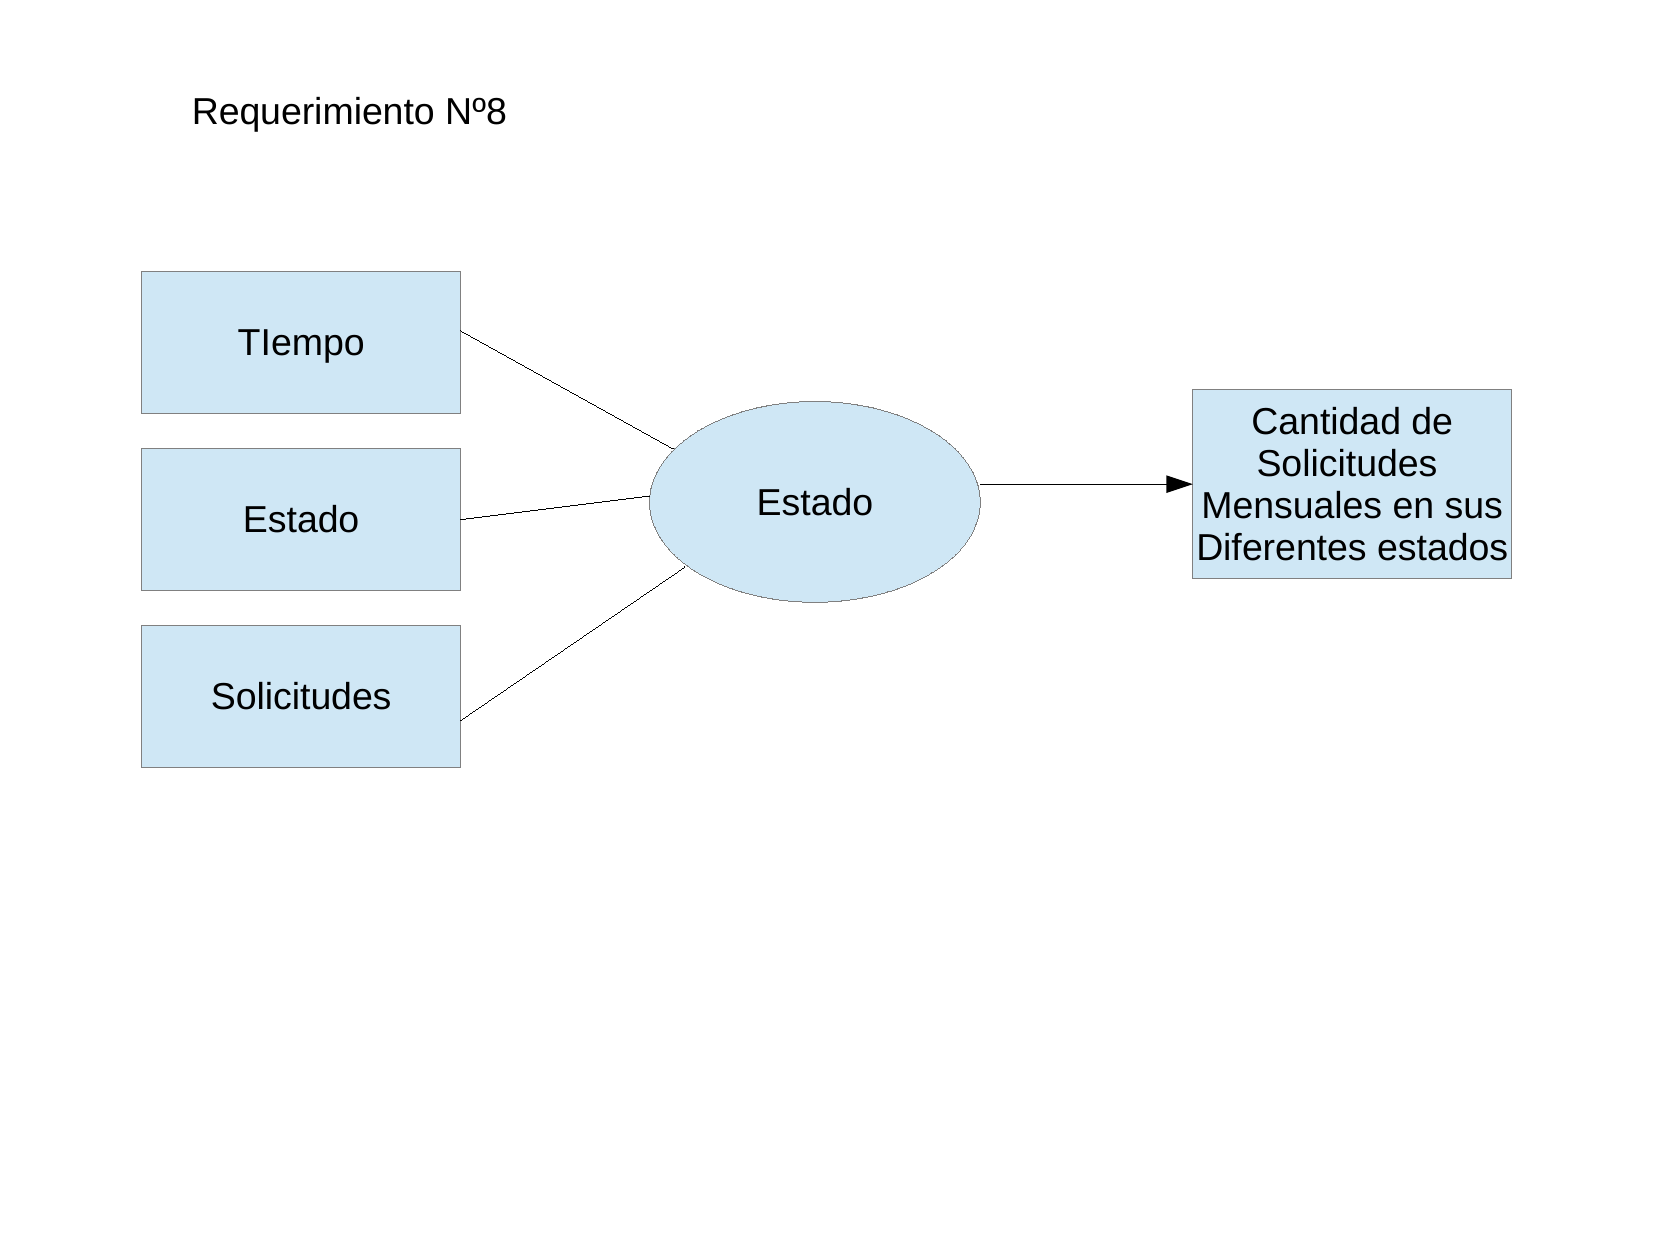

Requerimiento Nº8
TIempo
Cantidad de
Solicitudes
Mensuales en sus
Diferentes estados
Estado
Estado
Solicitudes